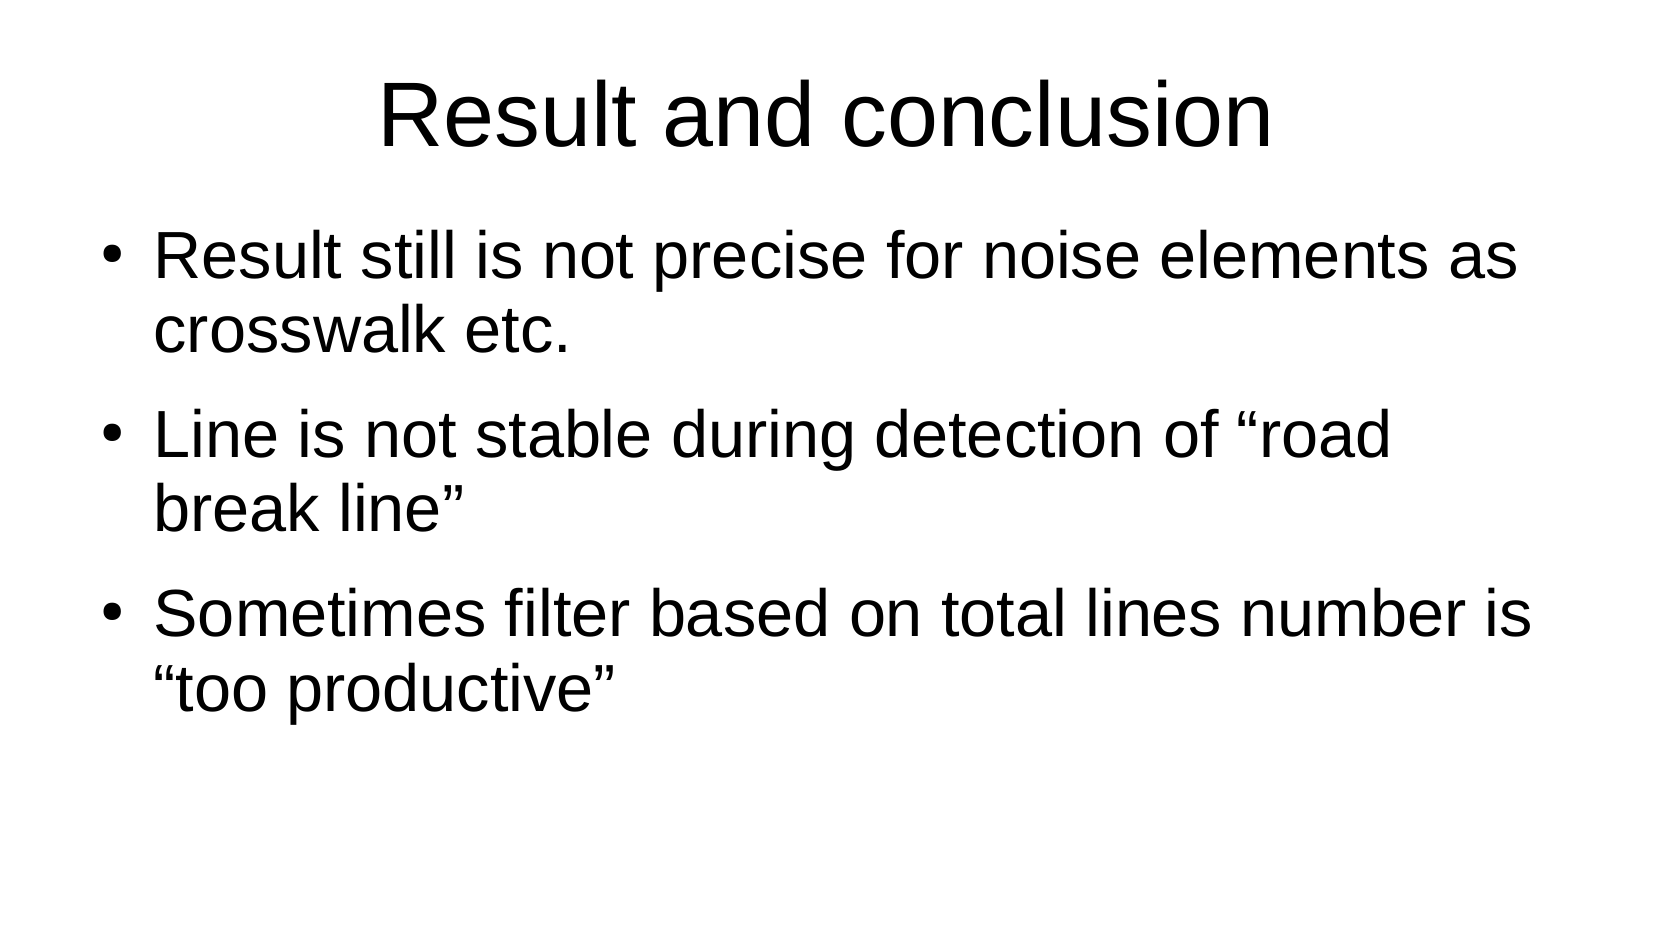

# Result and conclusion
Result still is not precise for noise elements as crosswalk etc.
Line is not stable during detection of “road break line”
Sometimes filter based on total lines number is “too productive”